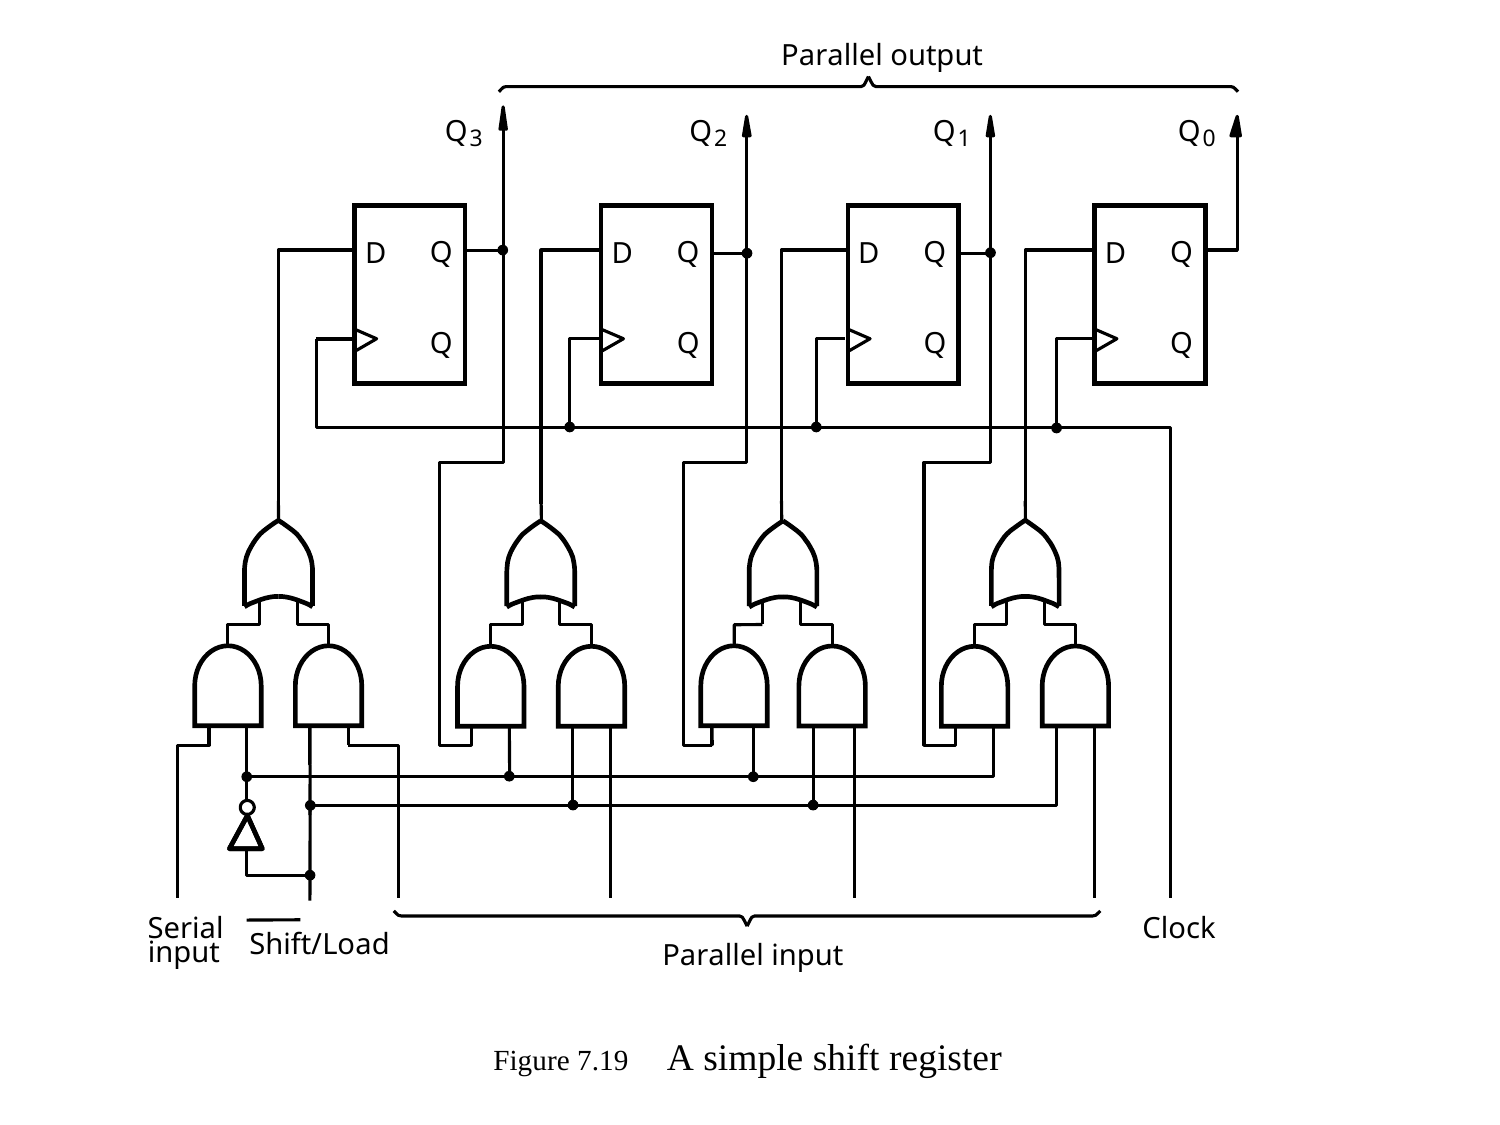

Parallel output
Q
Q
Q
Q
3
2
1
0
Q
Q
Q
Q
D
D
D
D
Q
Q
Q
Q
Serial
Clock
Shift/Load
input
Parallel input
Figure 7.19 A simple shift register